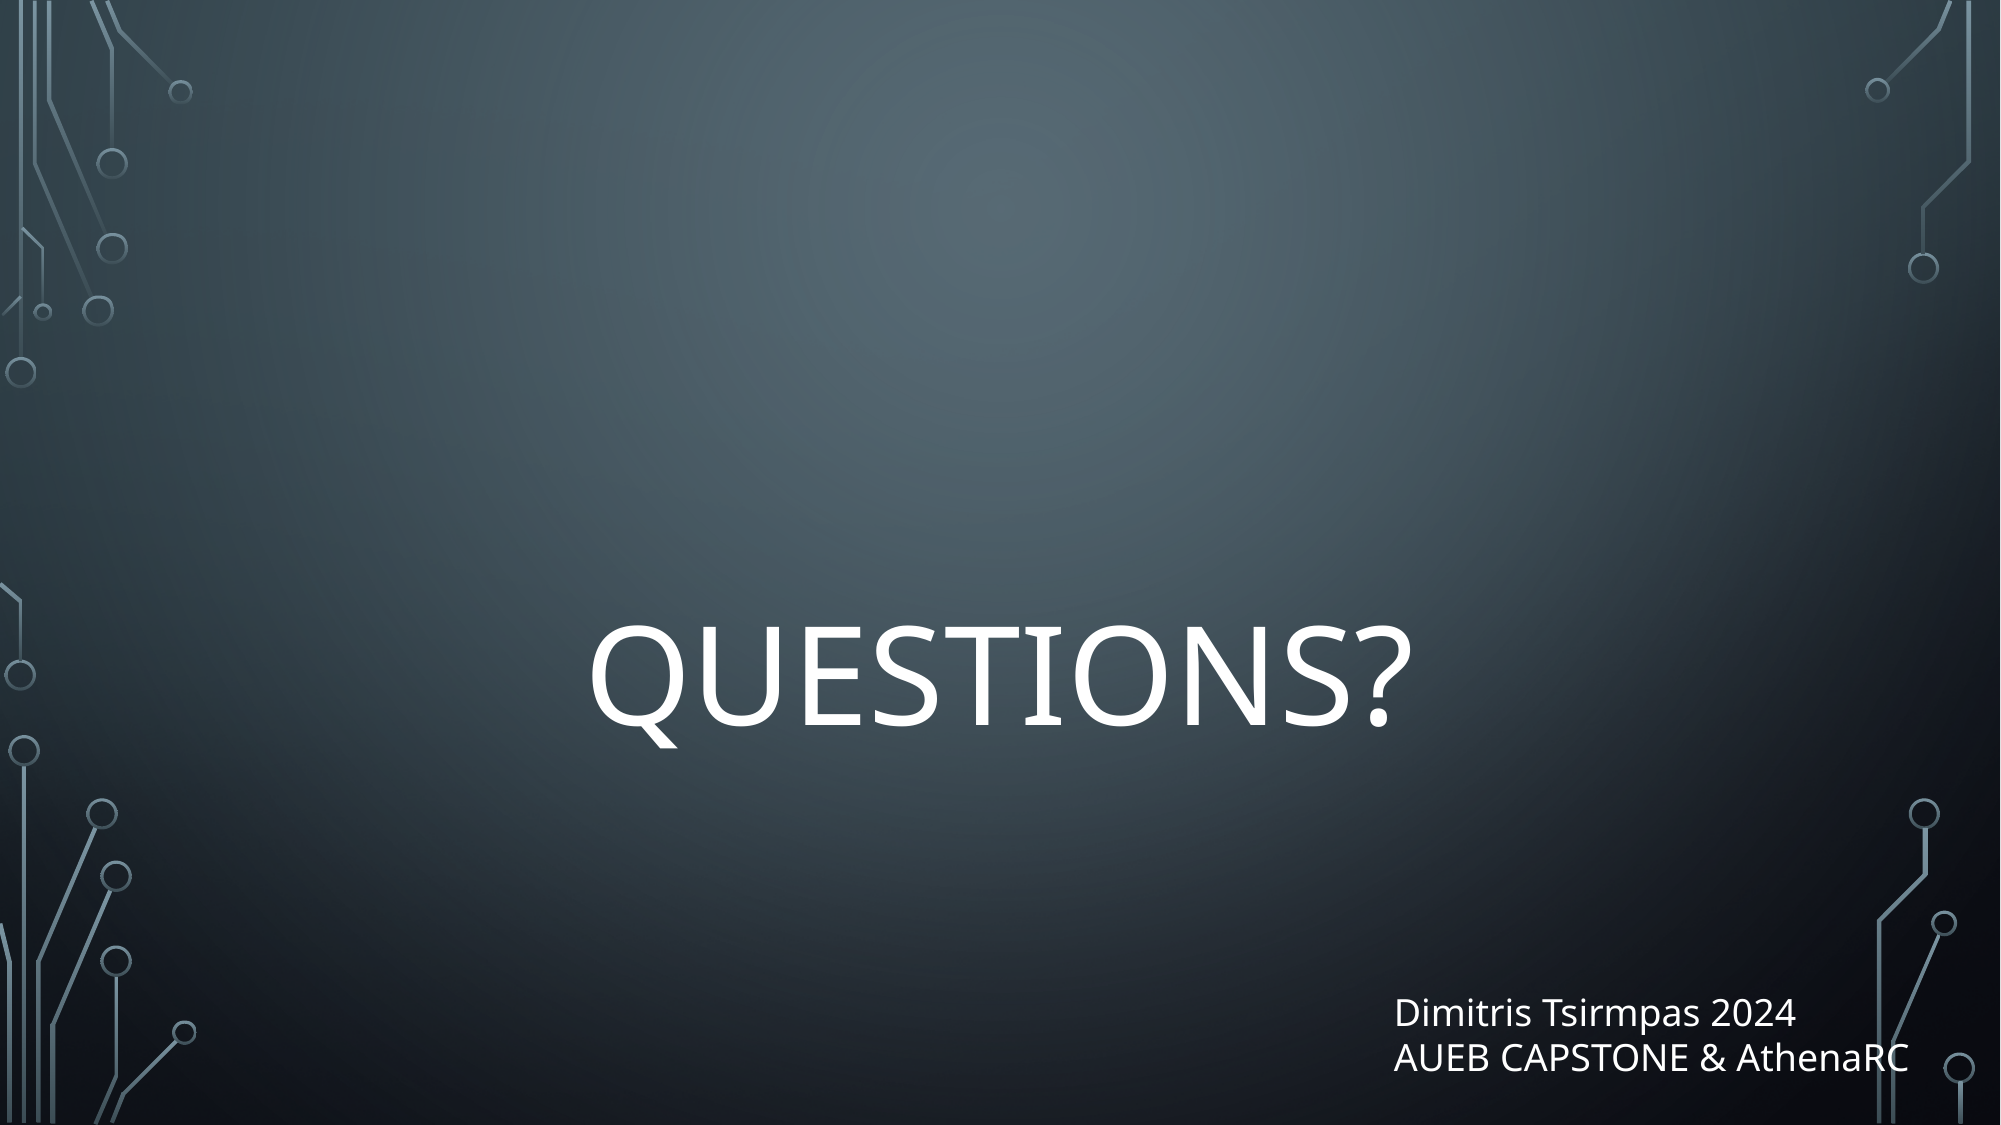

# Questions?
Dimitris Tsirmpas 2024
AUEB CAPSTONE & AthenaRC